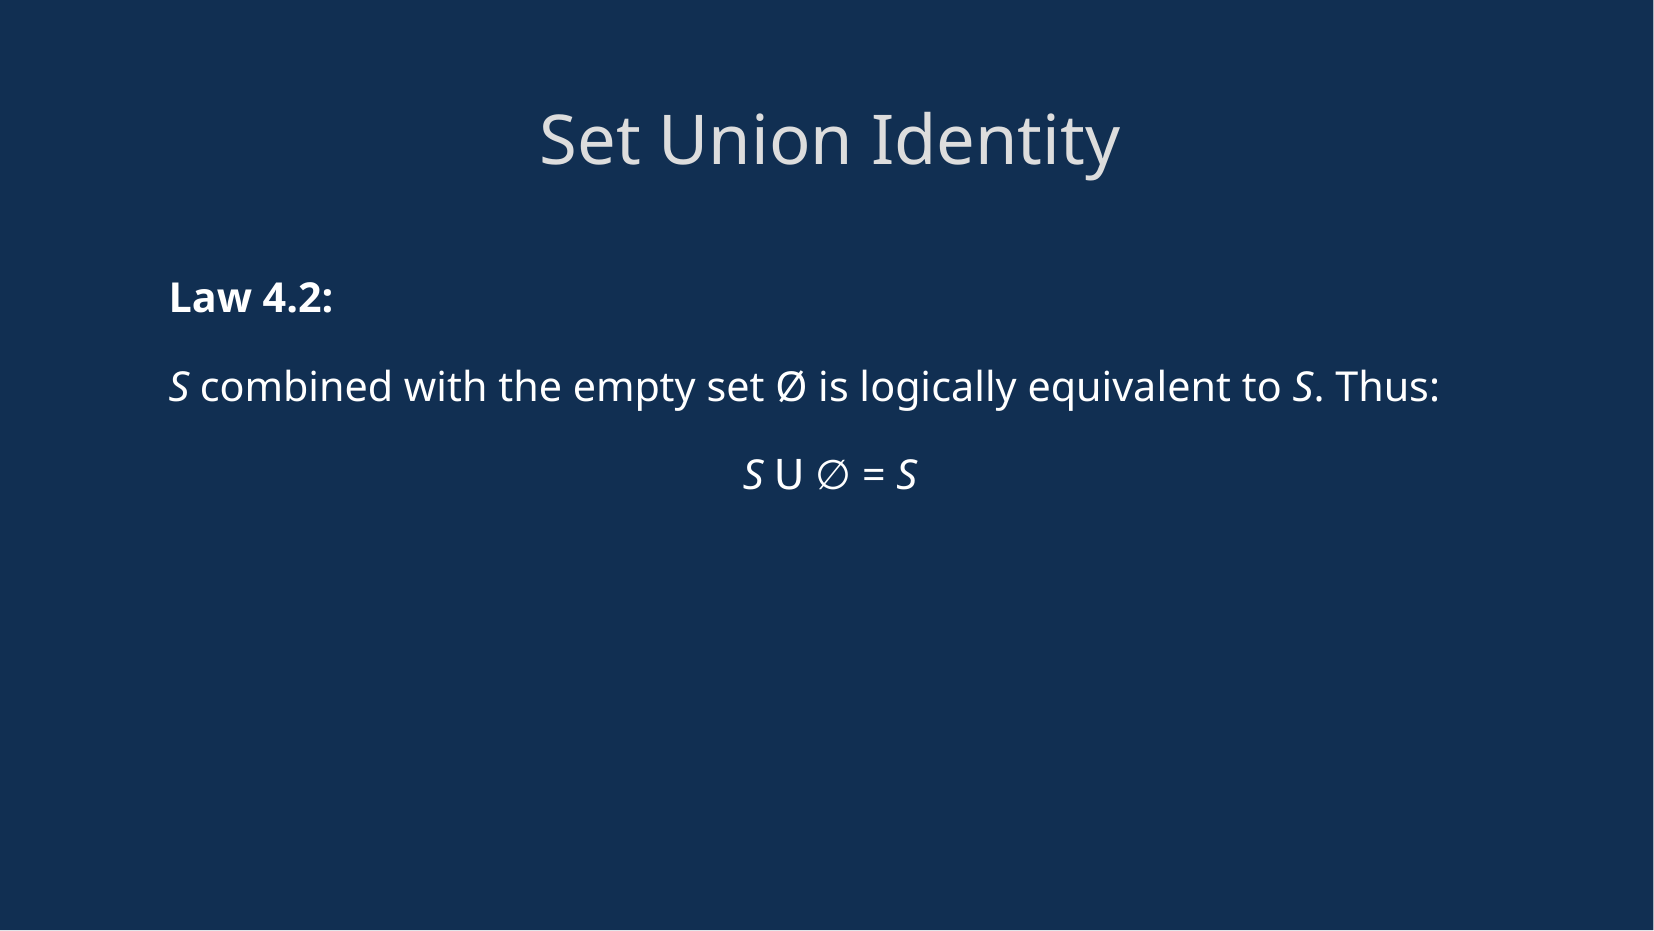

# Set Union Identity
Law 4.2:
S combined with the empty set Ø is logically equivalent to S. Thus:
S 𝖴 ∅ = S